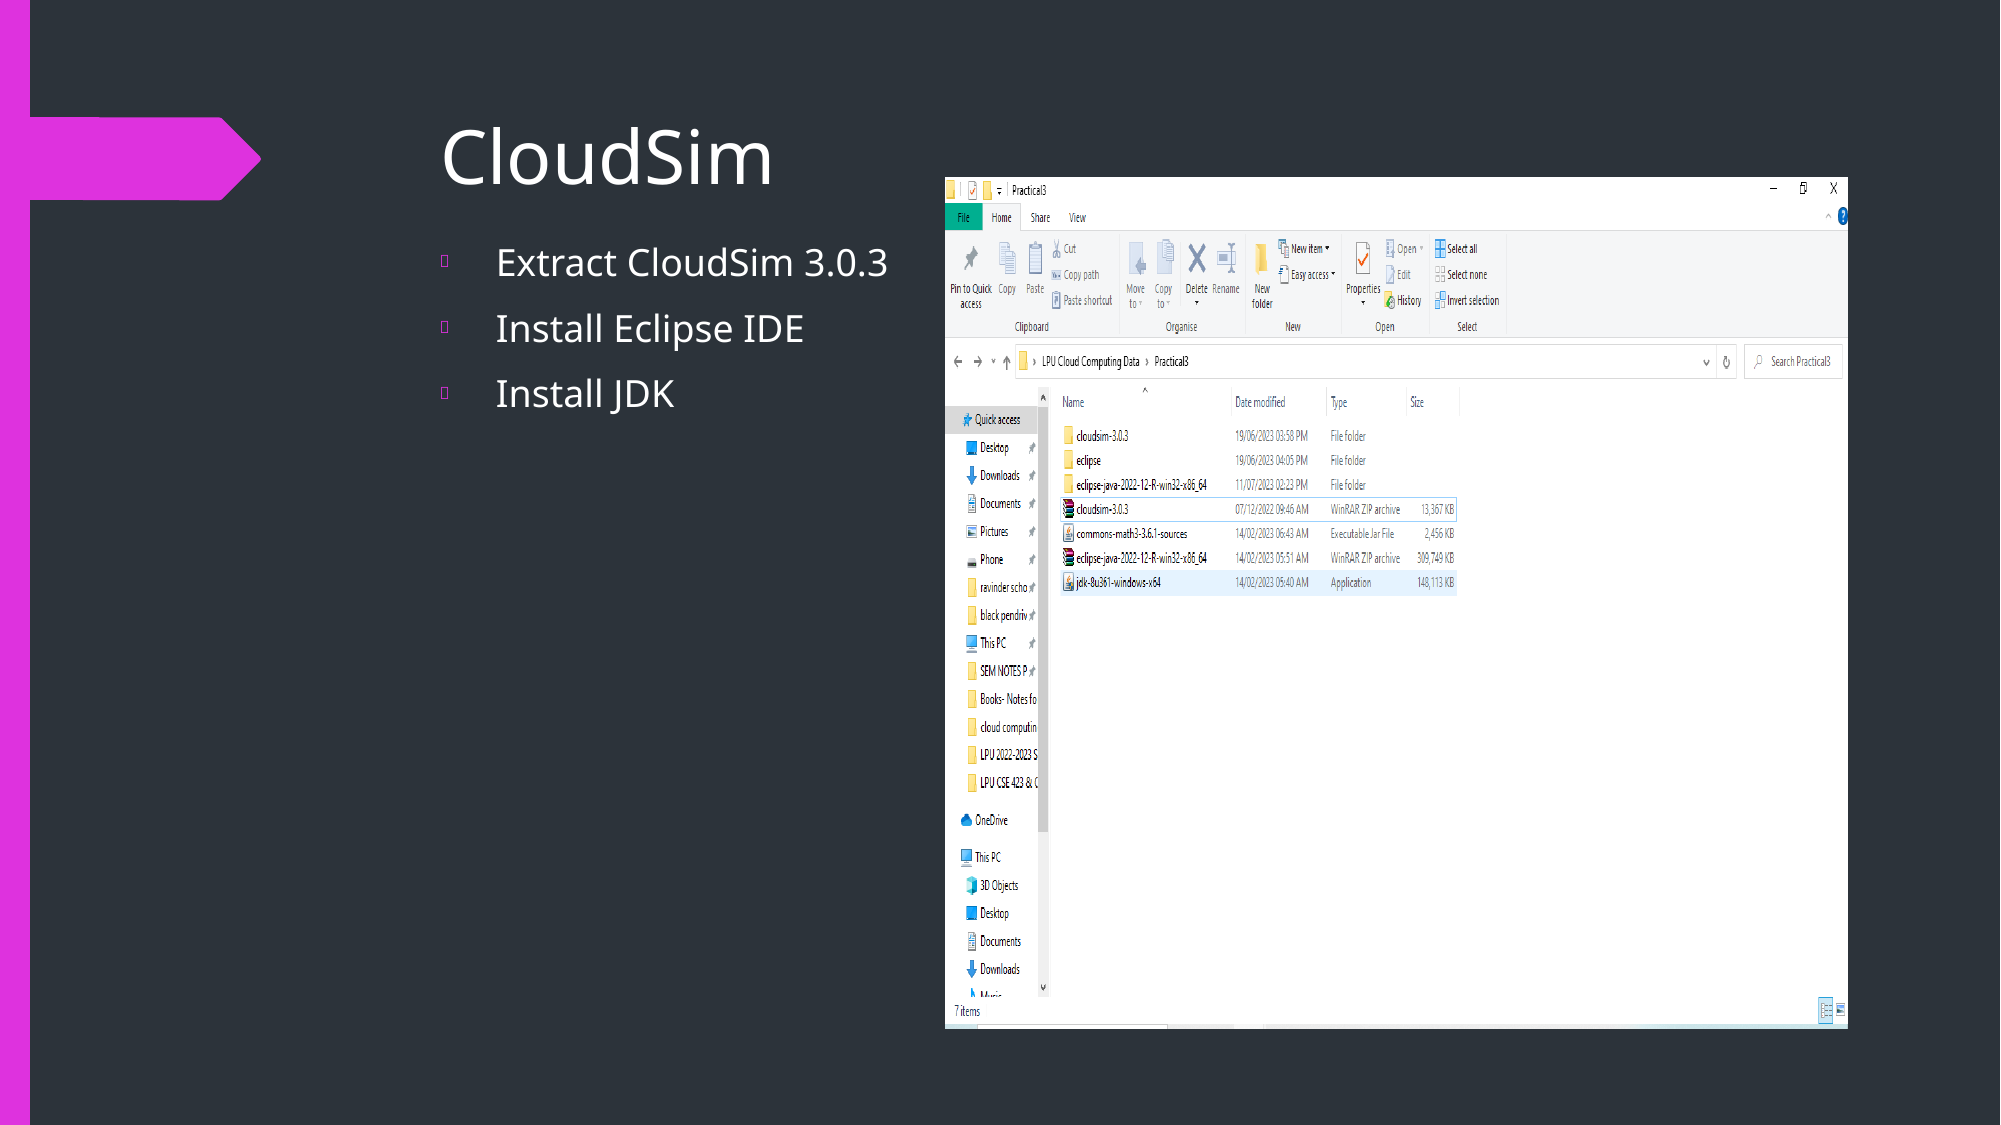

# CloudSim
Extract CloudSim 3.0.3
Install Eclipse IDE
Install JDK